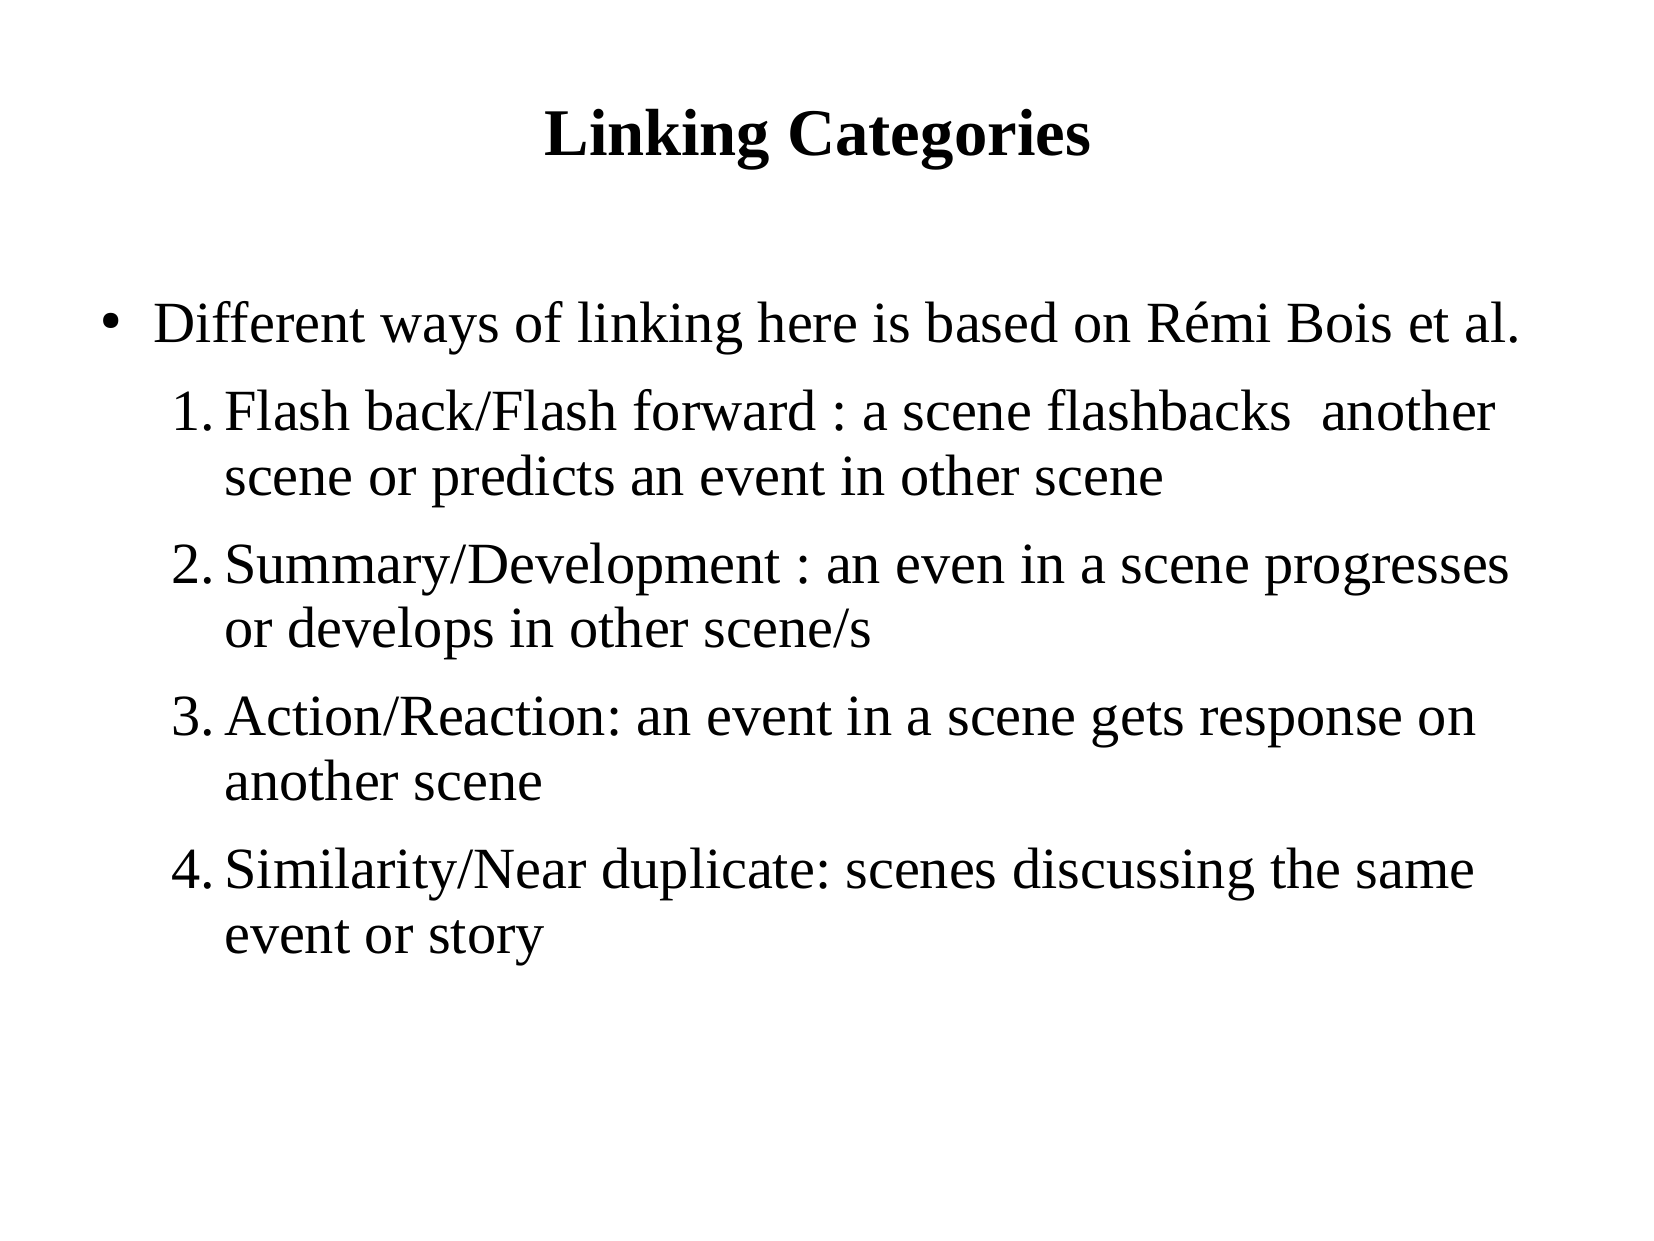

# Linking Categories
Different ways of linking here is based on Rémi Bois et al.
Flash back/Flash forward : a scene flashbacks another scene or predicts an event in other scene
Summary/Development : an even in a scene progresses or develops in other scene/s
Action/Reaction: an event in a scene gets response on another scene
Similarity/Near duplicate: scenes discussing the same event or story